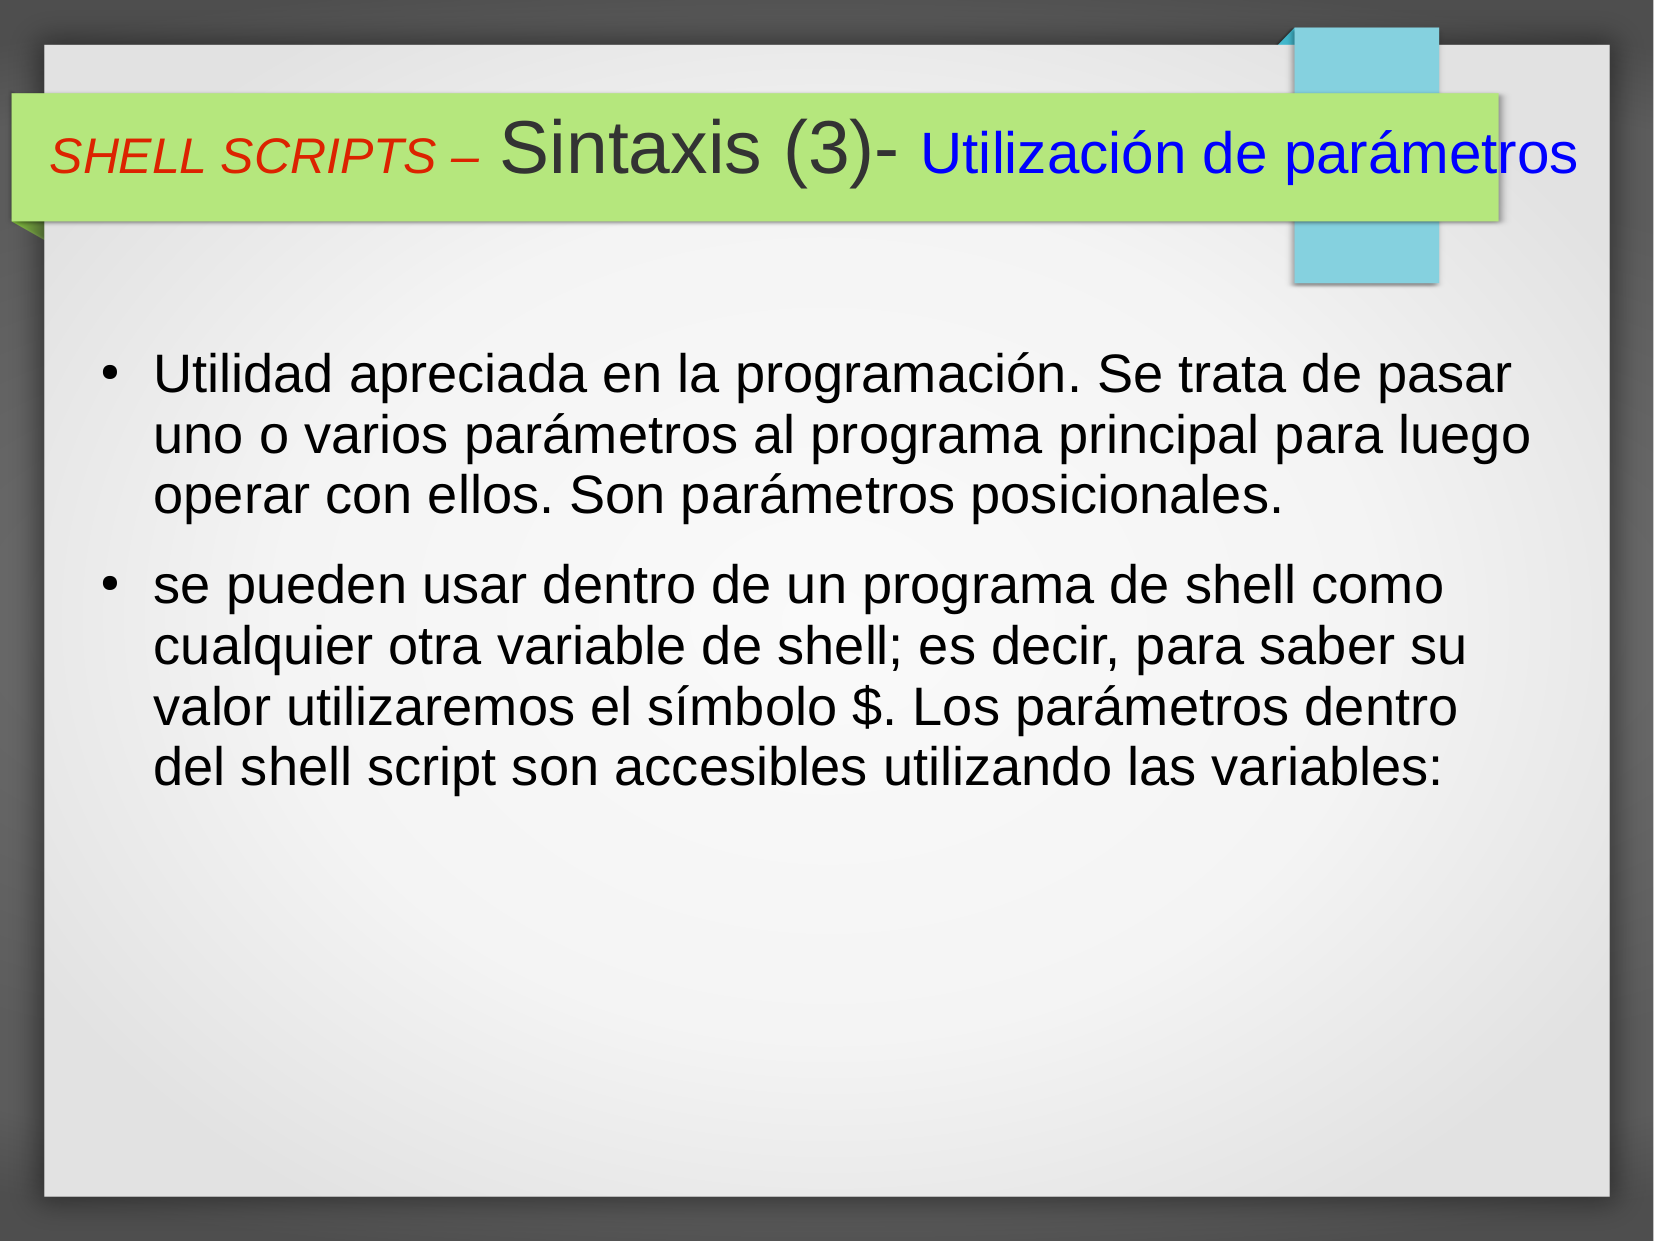

# SHELL SCRIPTS – Sintaxis (3)- Utilización de parámetros
Utilidad apreciada en la programación. Se trata de pasar uno o varios parámetros al programa principal para luego operar con ellos. Son parámetros posicionales.
se pueden usar dentro de un programa de shell como cualquier otra variable de shell; es decir, para saber su valor utilizaremos el símbolo $. Los parámetros dentro del shell script son accesibles utilizando las variables: